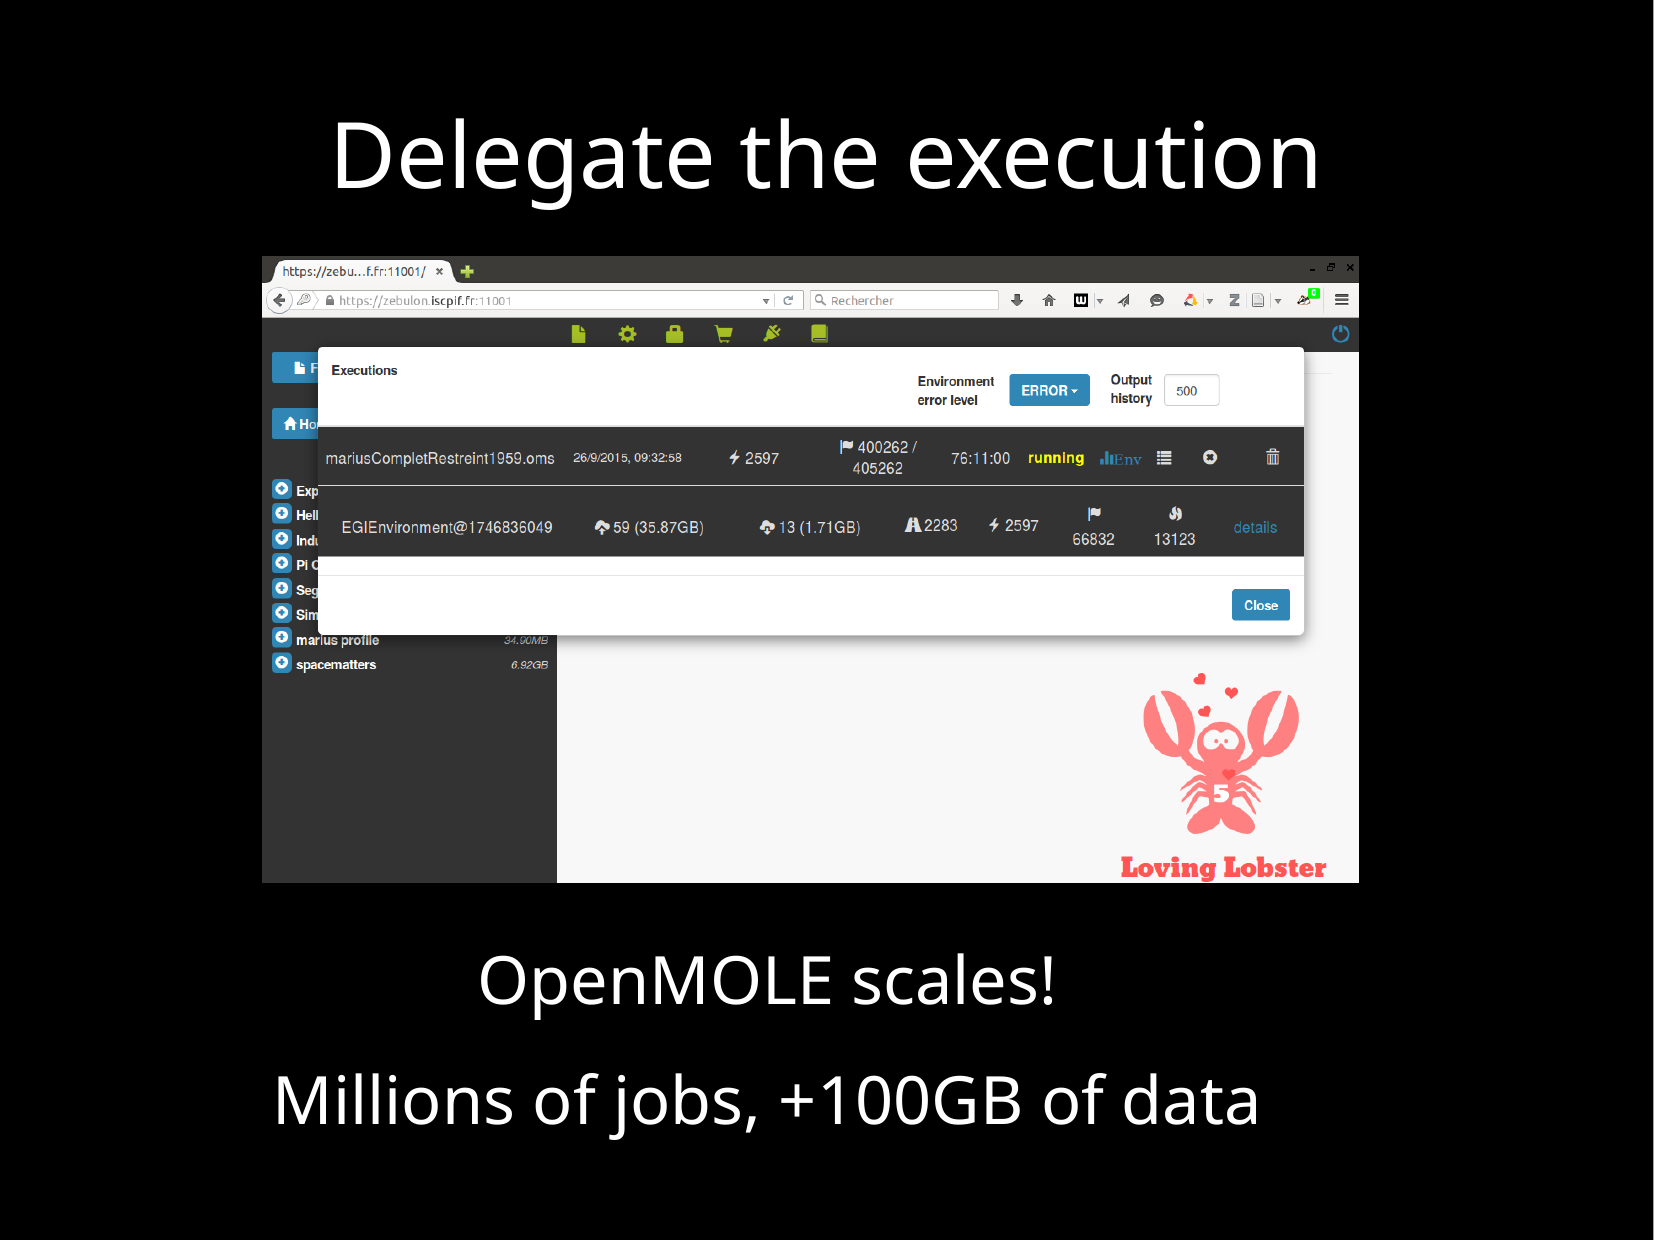

# Delegate the execution
OpenMOLE scales!
Millions of jobs, +100GB of data